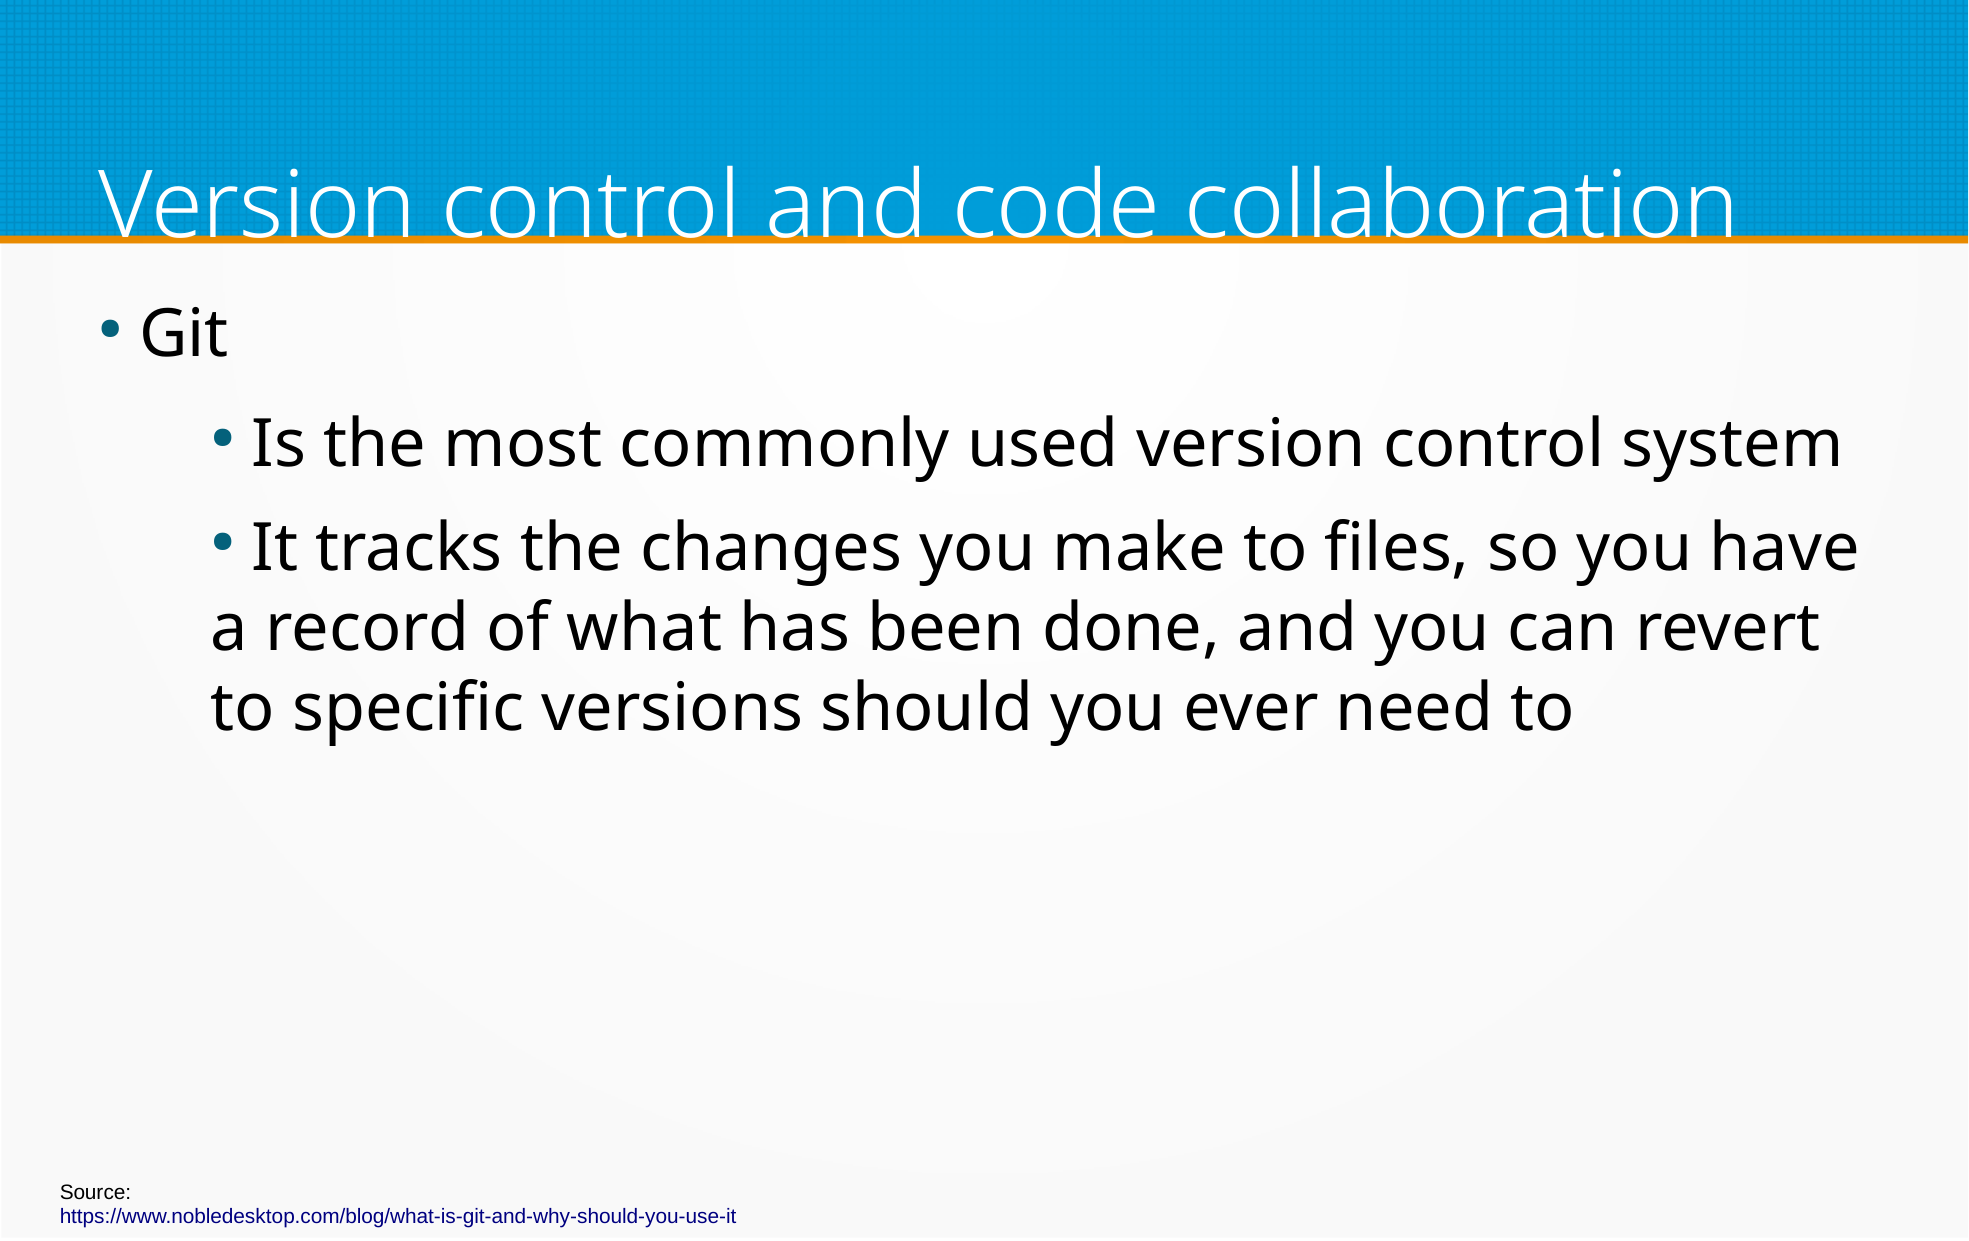

# Version control and code collaboration
 Git
 Is the most commonly used version control system
 It tracks the changes you make to files, so you have a record of what has been done, and you can revert to specific versions should you ever need to
Source: https://www.nobledesktop.com/blog/what-is-git-and-why-should-you-use-it